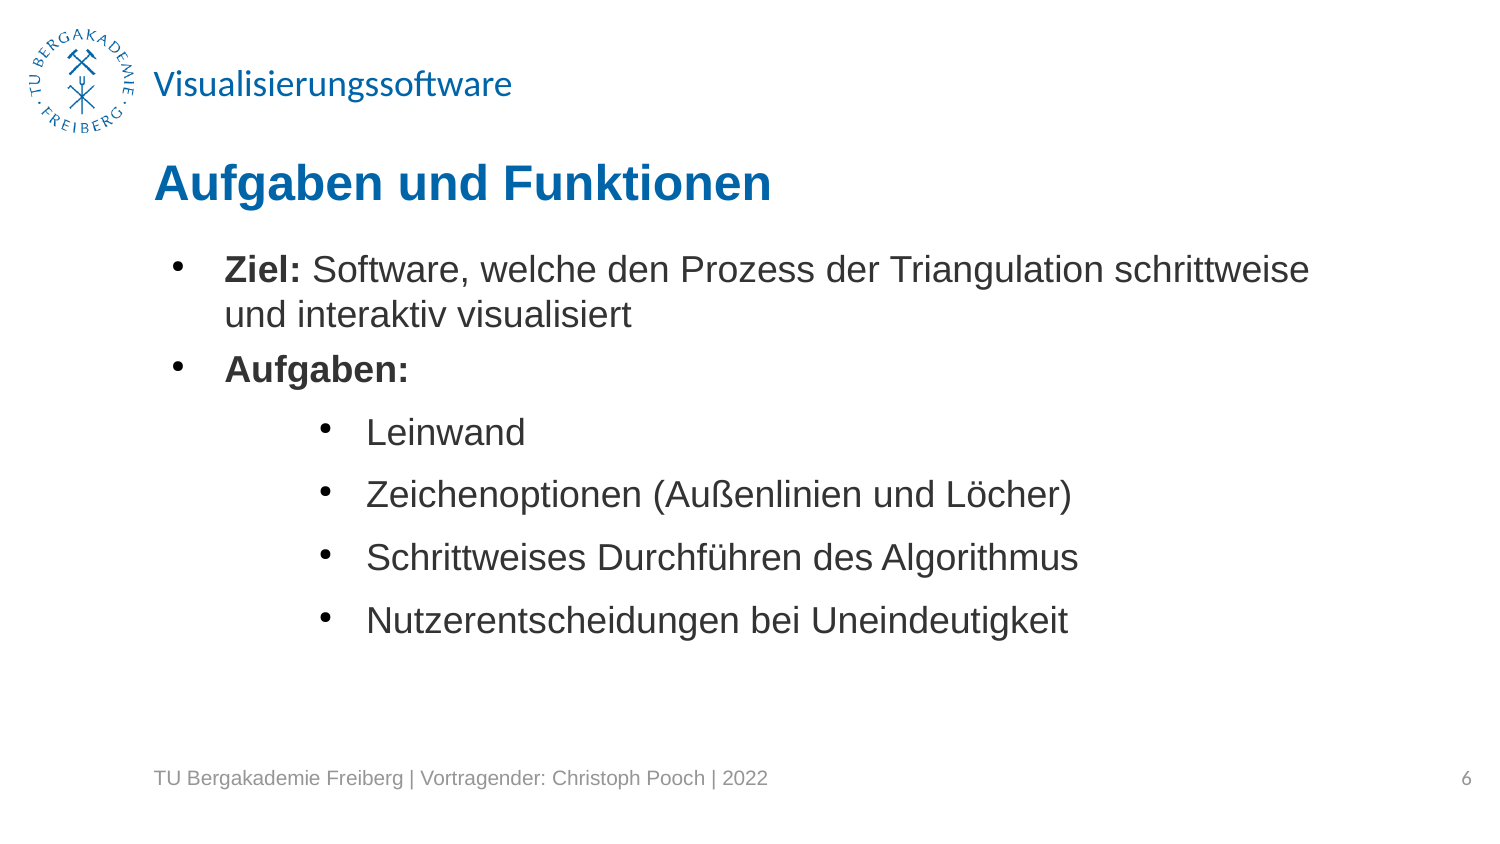

Visualisierungssoftware
Aufgaben und Funktionen
# Ziel: Software, welche den Prozess der Triangulation schrittweise und interaktiv visualisiert
Aufgaben:
Leinwand
Zeichenoptionen (Außenlinien und Löcher)
Schrittweises Durchführen des Algorithmus
Nutzerentscheidungen bei Uneindeutigkeit
TU Bergakademie Freiberg | Vortragender: Christoph Pooch | 2022